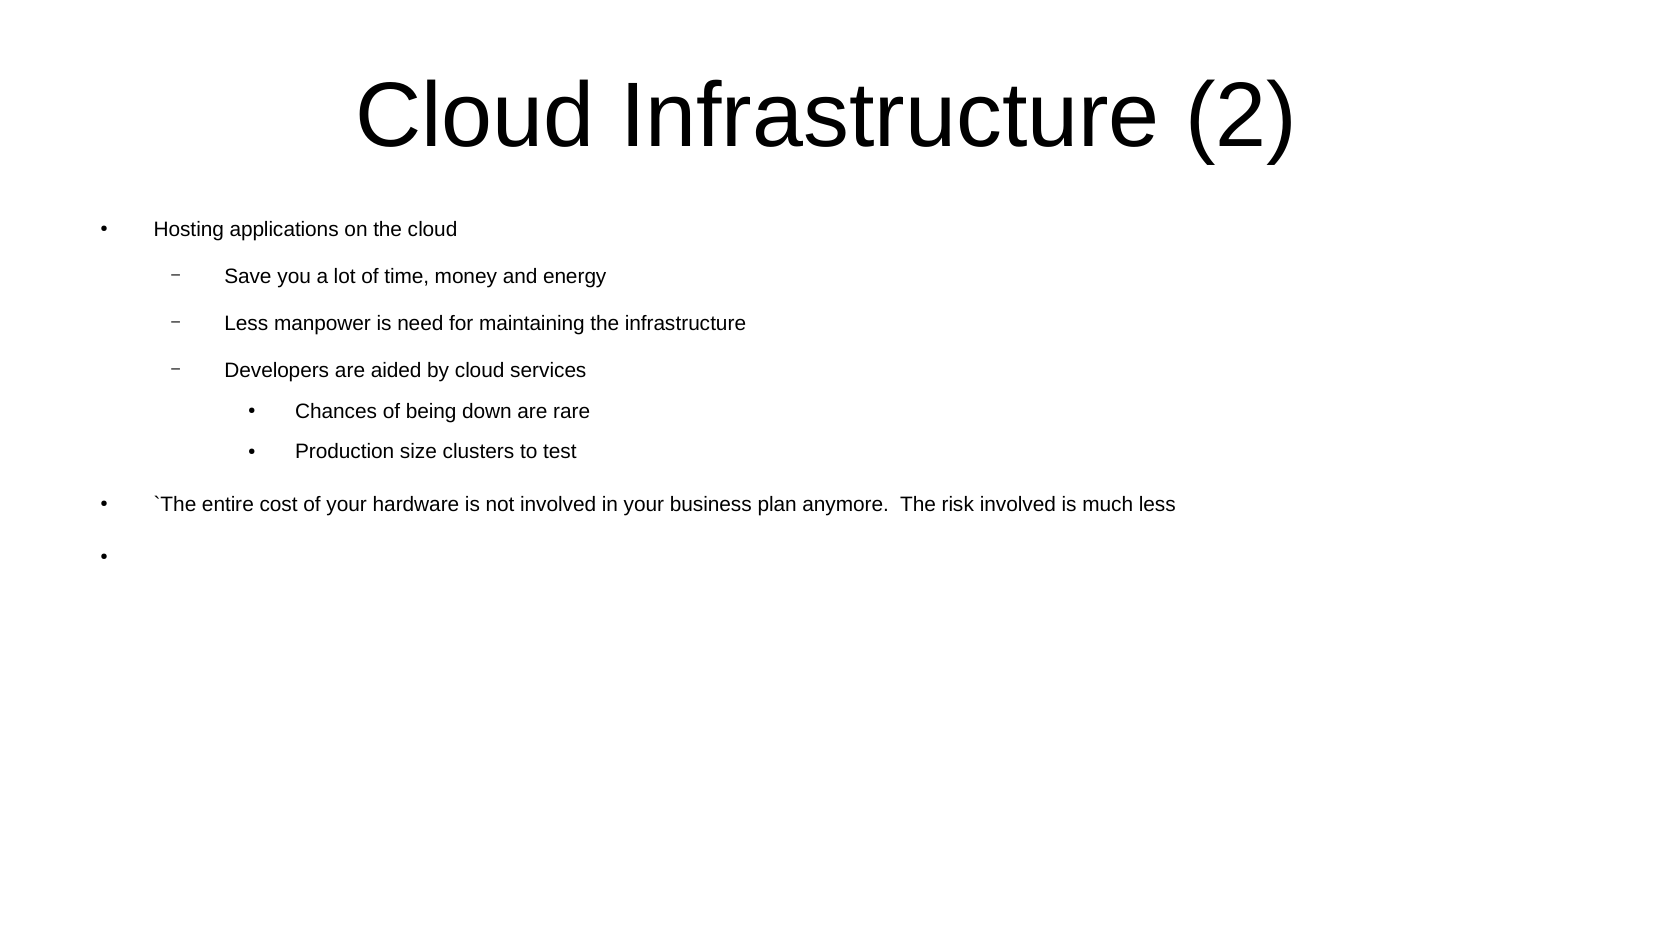

# Cloud Infrastructure (2)
Hosting applications on the cloud
Save you a lot of time, money and energy
Less manpower is need for maintaining the infrastructure
Developers are aided by cloud services
Chances of being down are rare
Production size clusters to test
`The entire cost of your hardware is not involved in your business plan anymore. The risk involved is much less